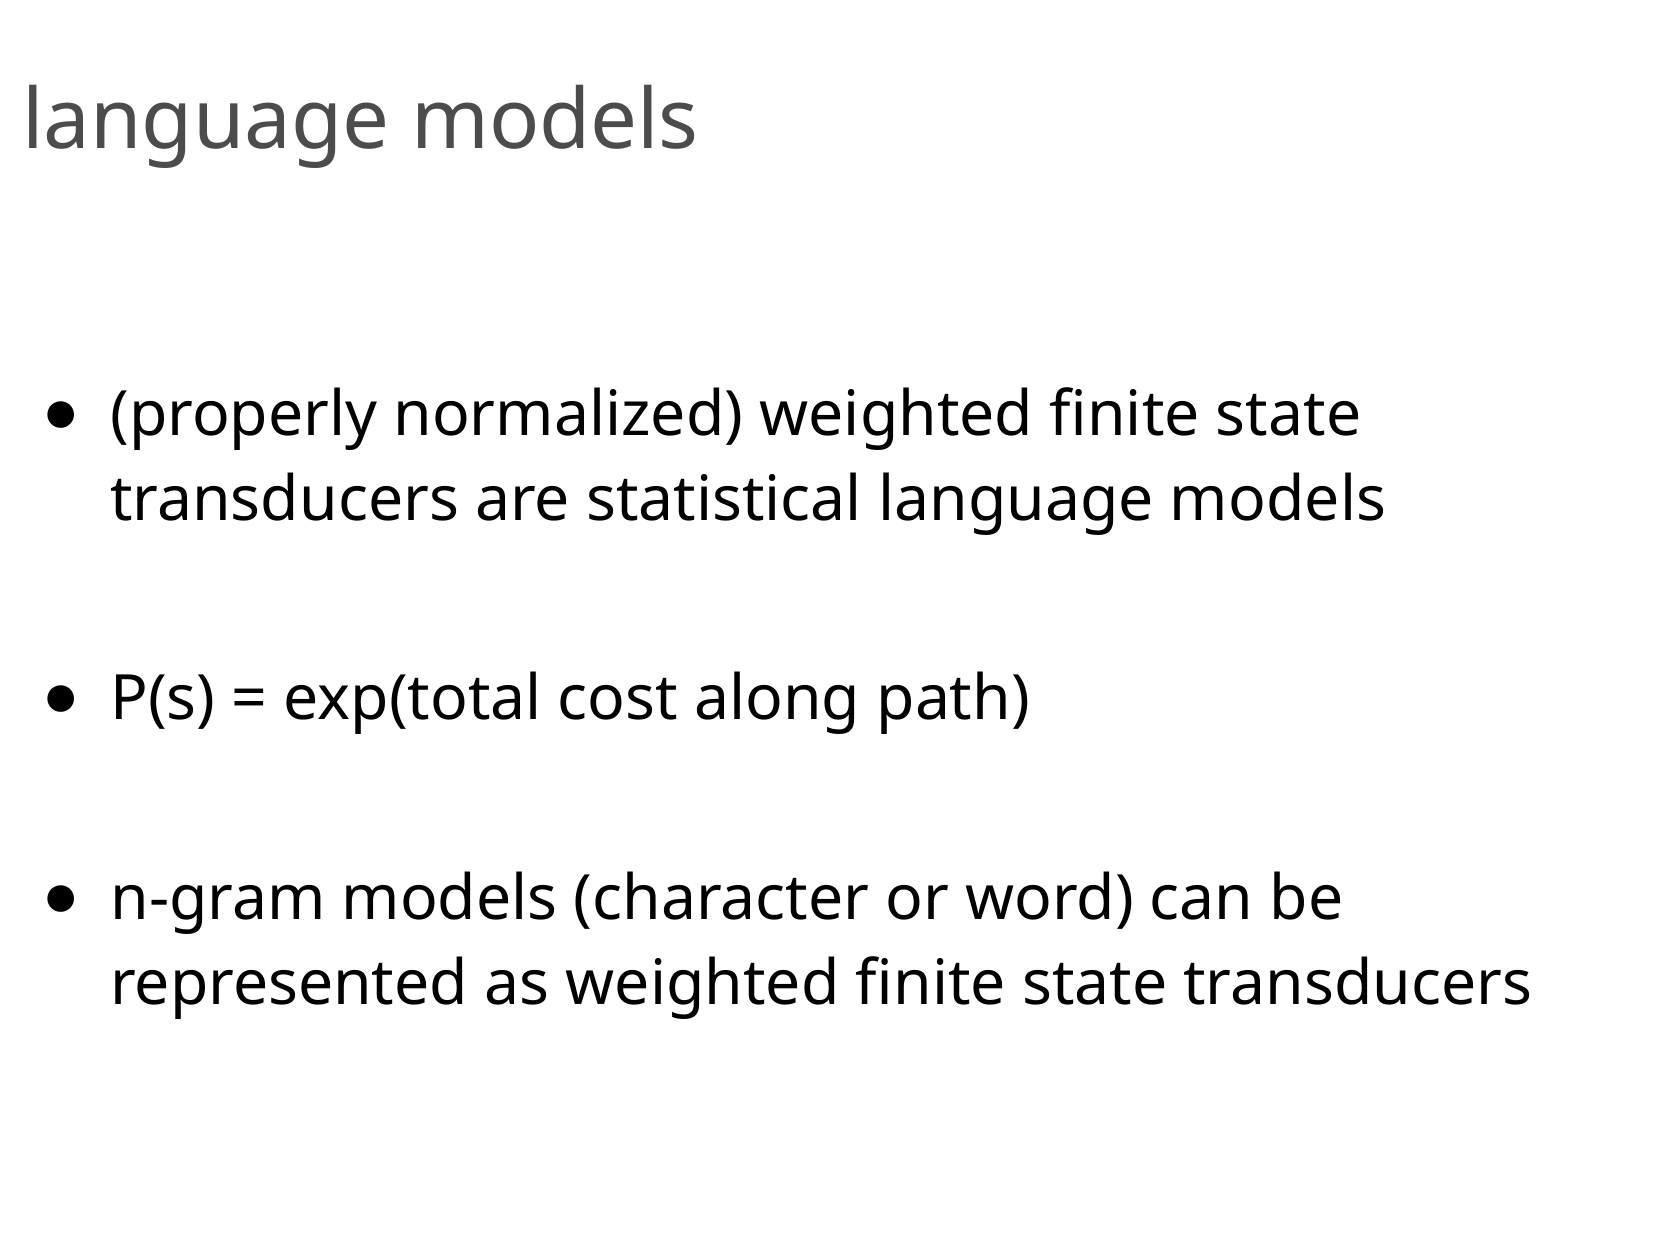

# language models
(properly normalized) weighted finite state transducers are statistical language models
P(s) = exp(total cost along path)
n-gram models (character or word) can be represented as weighted finite state transducers